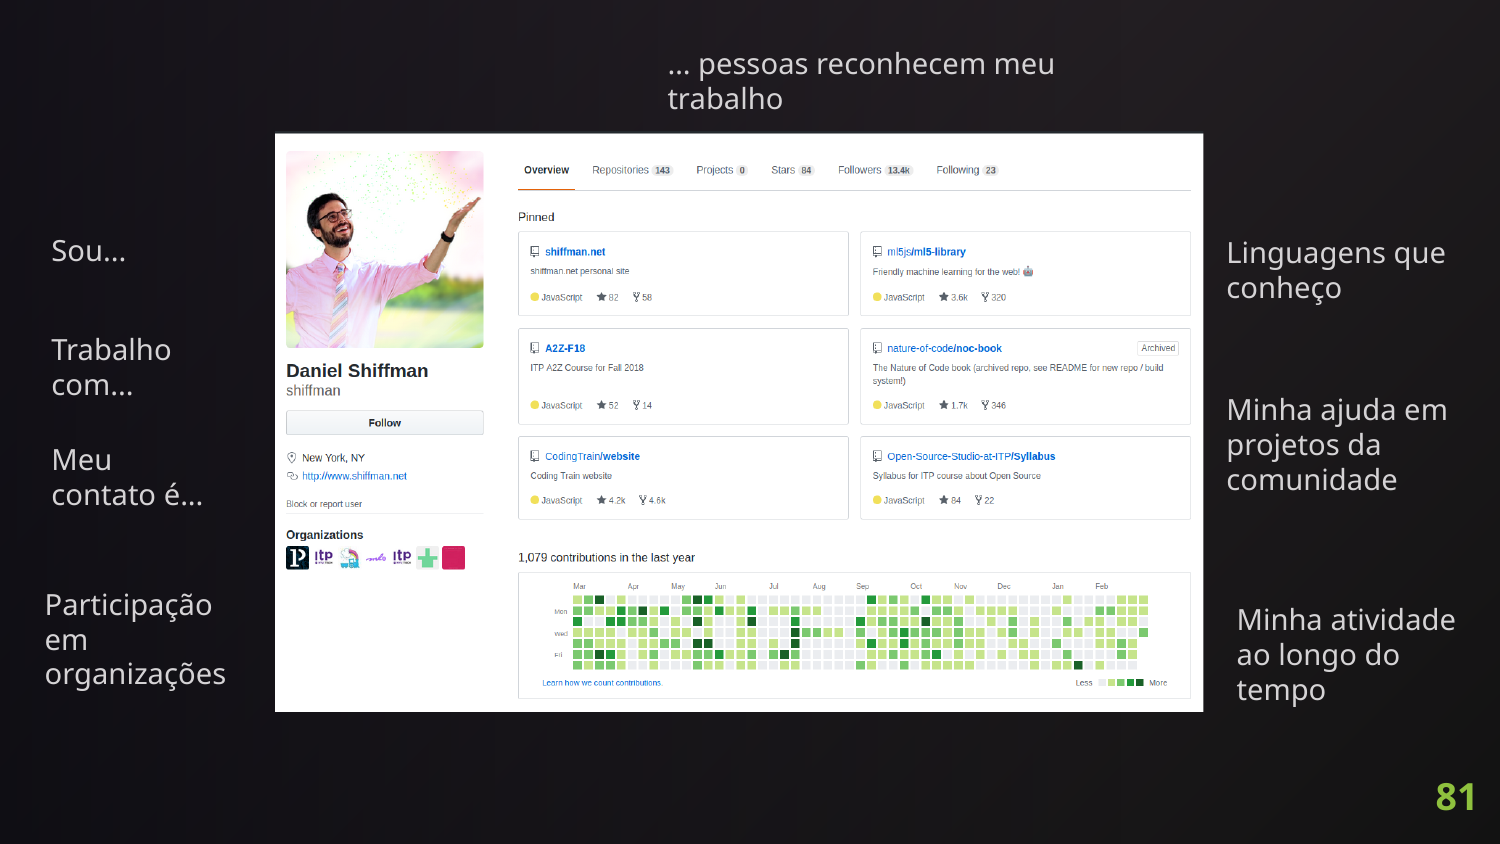

… pessoas reconhecem meu trabalho
Sou...
Linguagens que conheço
Trabalho com...
Minha ajuda em projetos da comunidade
Meu contato é...
Participação em organizações
Minha atividade ao longo do tempo